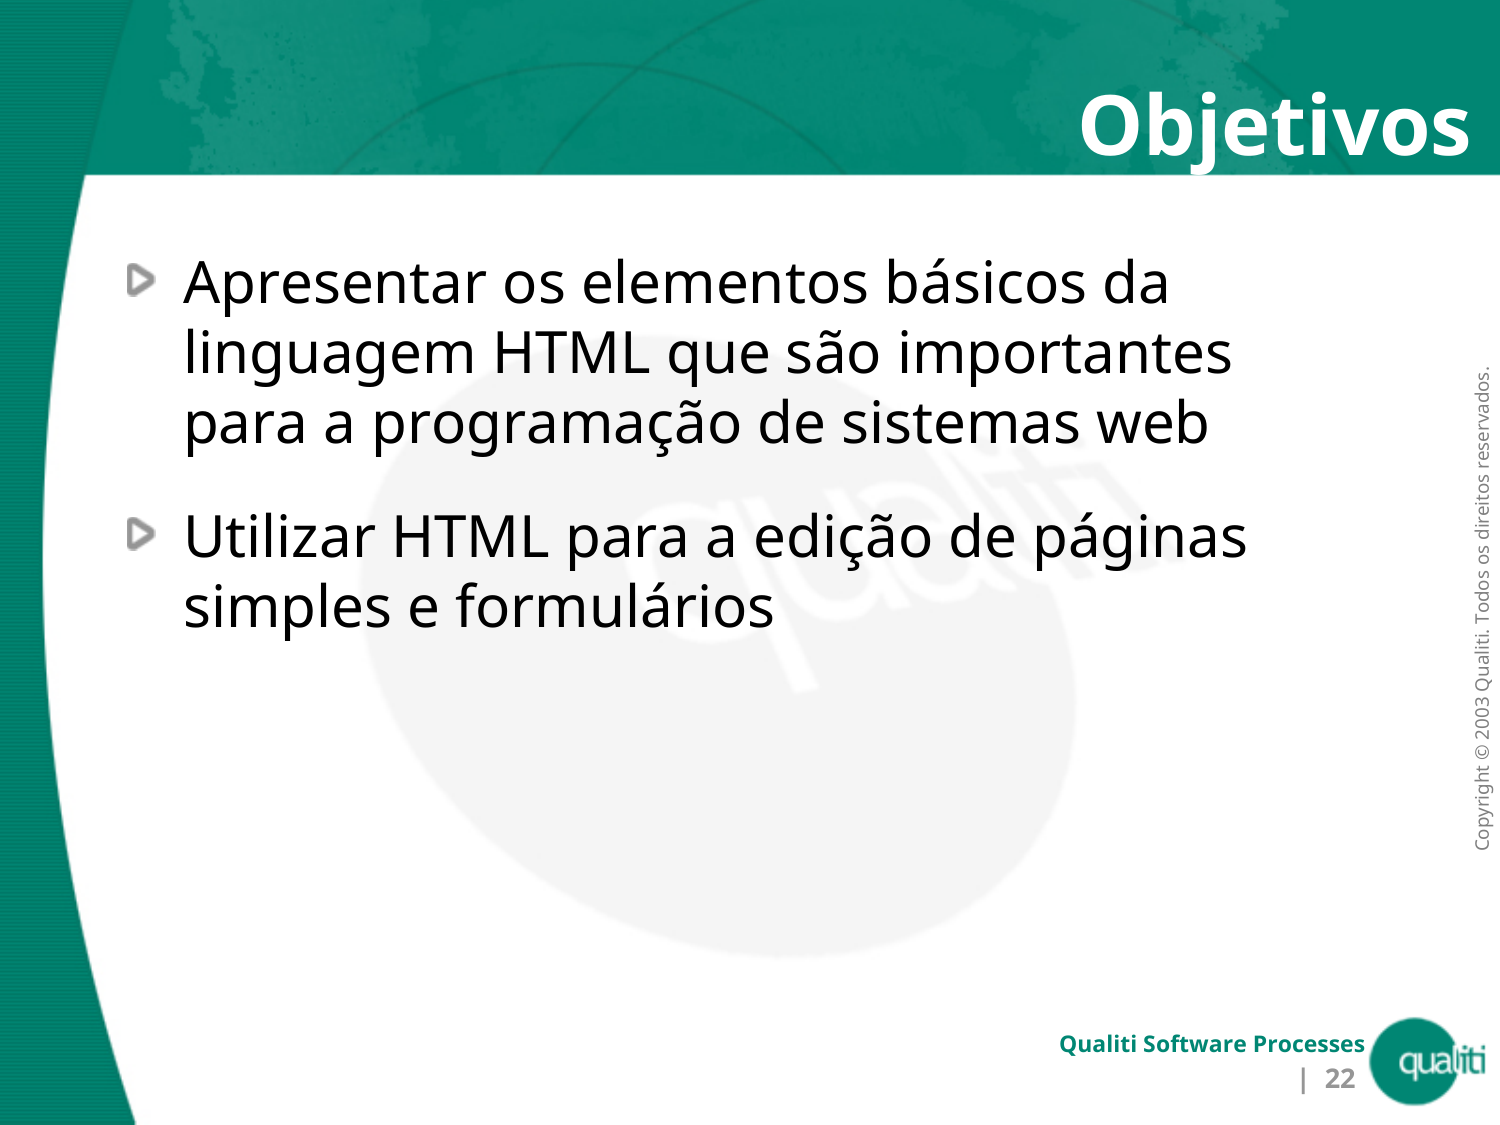

# Objetivos
Apresentar os elementos básicos da linguagem HTML que são importantes para a programação de sistemas web
Utilizar HTML para a edição de páginas simples e formulários